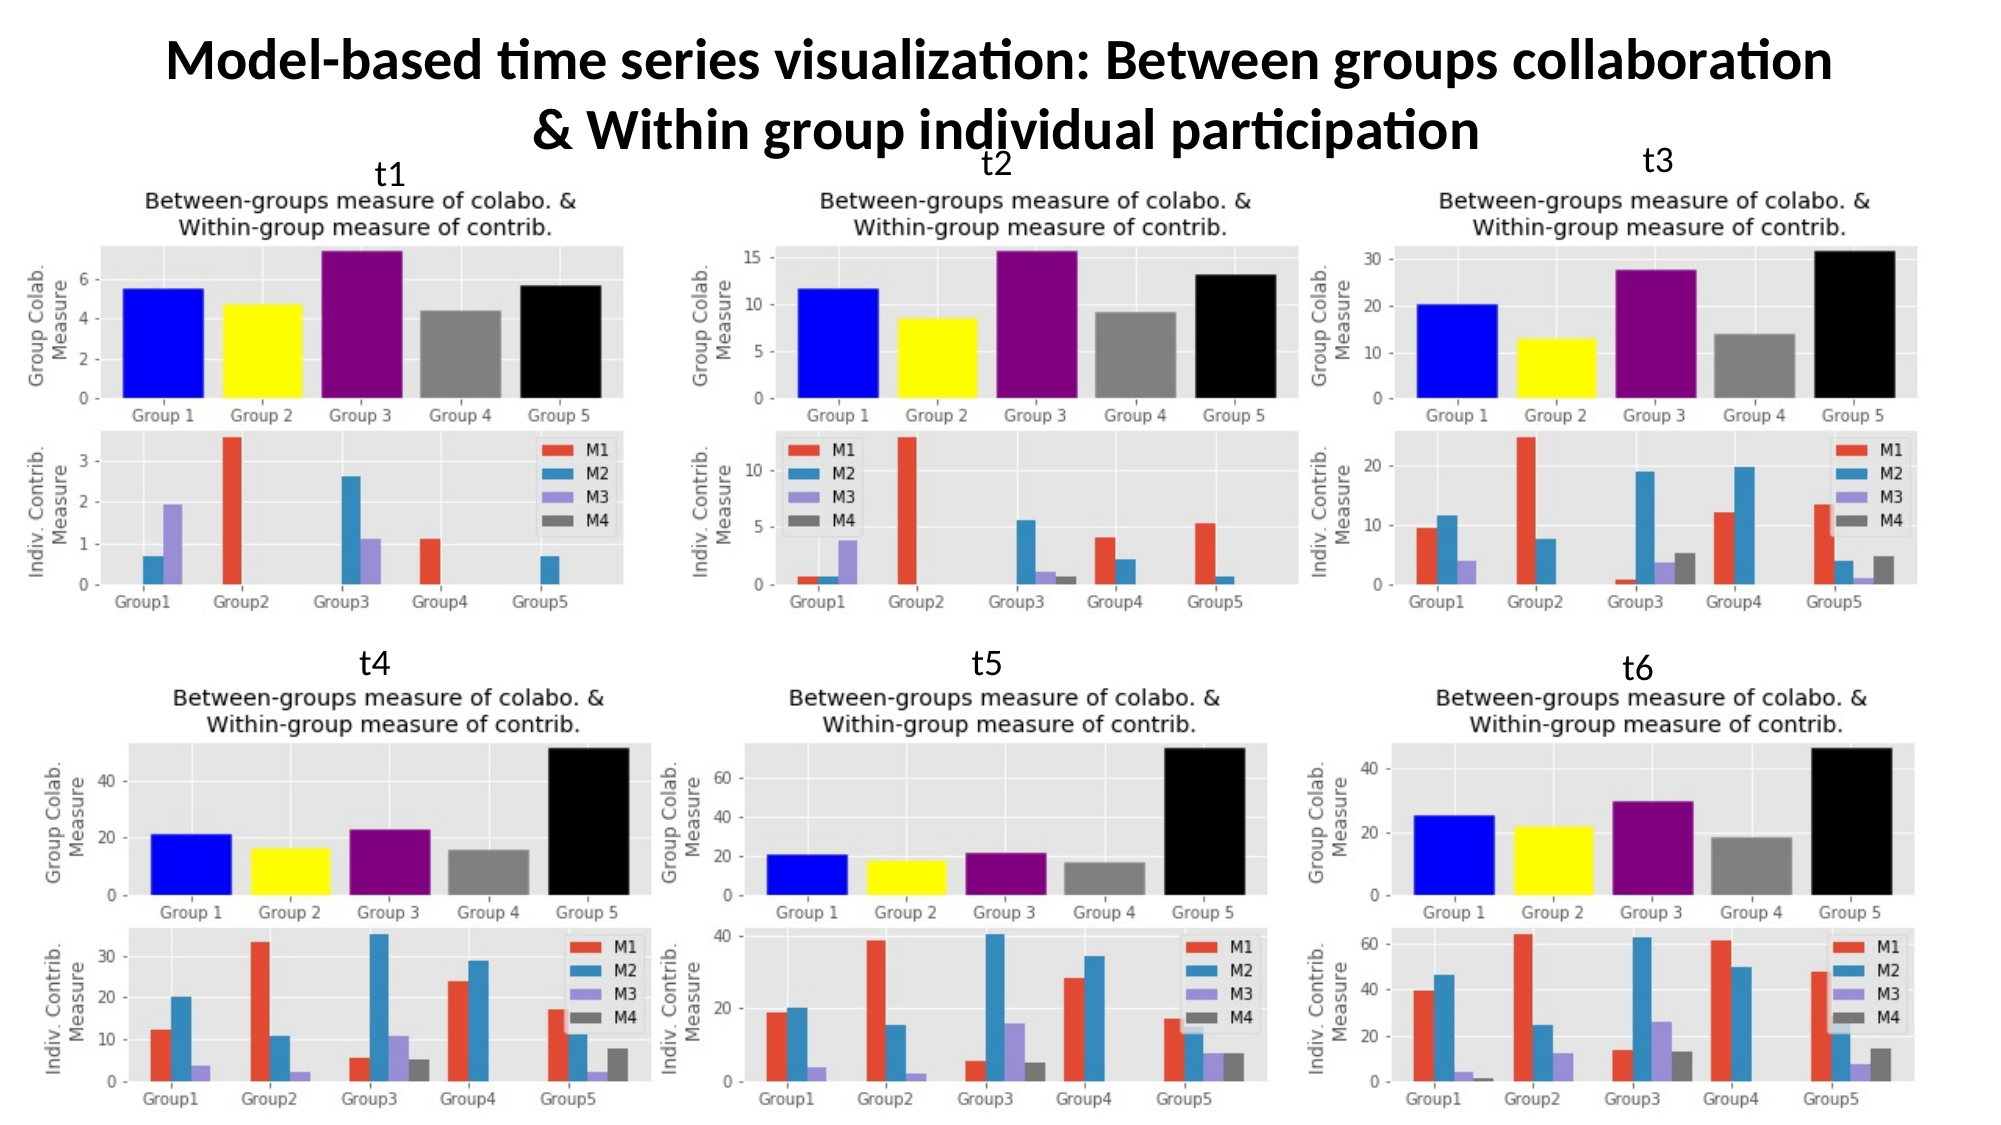

Model-based time series visualization: Between groups collaboration
 & Within group individual participation
 t3
 t2
 t1
t4
t5
t6